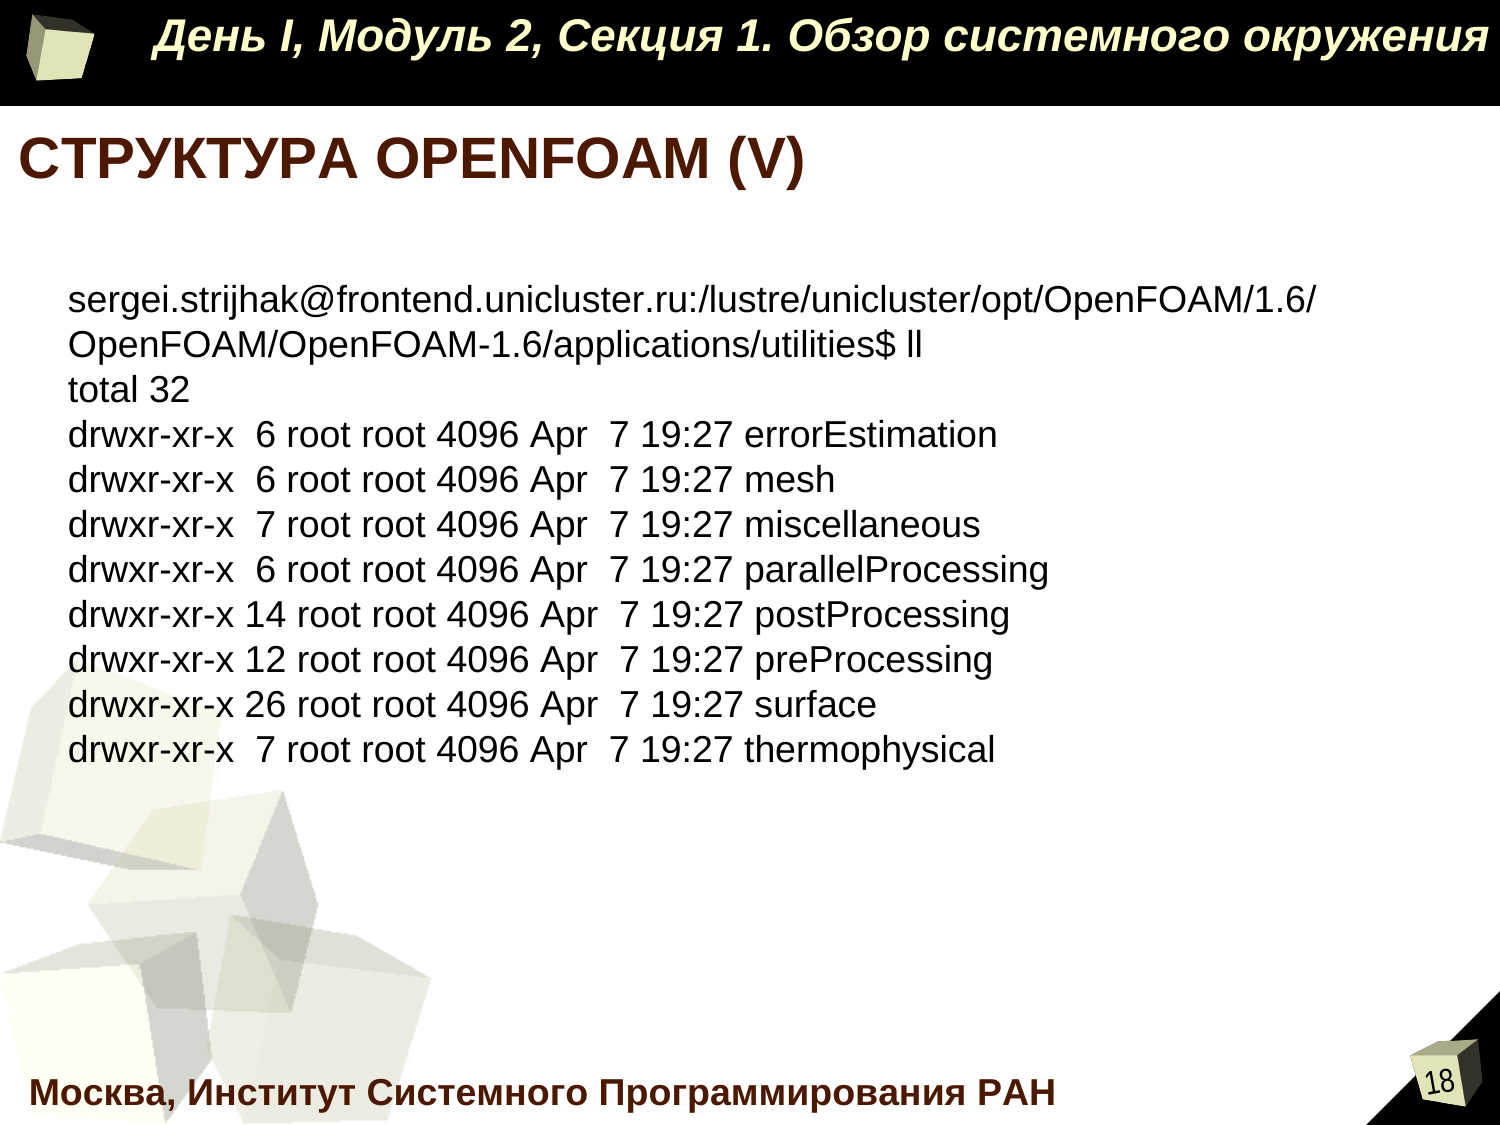

СТРУКТУРА OPENFOAM (V)
sergei.strijhak@frontend.unicluster.ru:/lustre/unicluster/opt/OpenFOAM/1.6/OpenFOAM/OpenFOAM-1.6/applications/utilities$ ll
total 32
drwxr-xr-x 6 root root 4096 Apr 7 19:27 errorEstimation
drwxr-xr-x 6 root root 4096 Apr 7 19:27 mesh
drwxr-xr-x 7 root root 4096 Apr 7 19:27 miscellaneous
drwxr-xr-x 6 root root 4096 Apr 7 19:27 parallelProcessing
drwxr-xr-x 14 root root 4096 Apr 7 19:27 postProcessing
drwxr-xr-x 12 root root 4096 Apr 7 19:27 preProcessing
drwxr-xr-x 26 root root 4096 Apr 7 19:27 surface
drwxr-xr-x 7 root root 4096 Apr 7 19:27 thermophysical